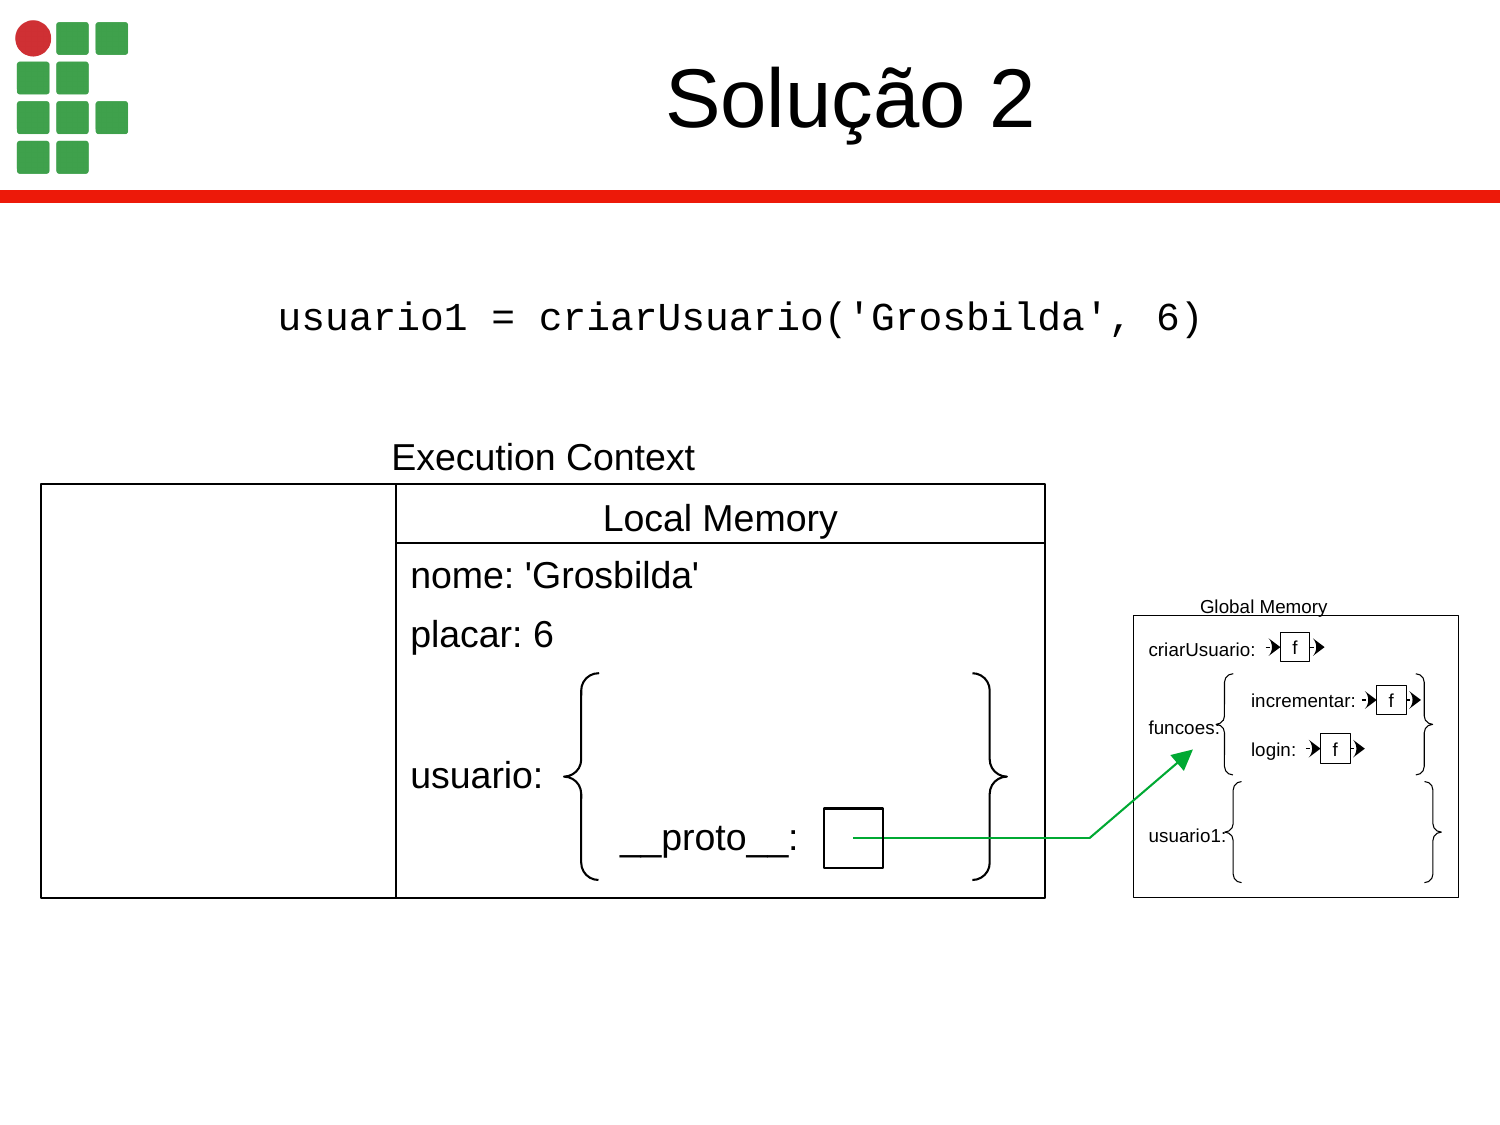

# Solução 2
usuario1 = criarUsuario('Grosbilda', 6)
Execution Context
Local Memory
nome: 'Grosbilda'
Global Memory
criarUsuario:
f
incrementar:
f
funcoes:
login:
f
usuario1:
placar: 6
usuario:
__proto__: